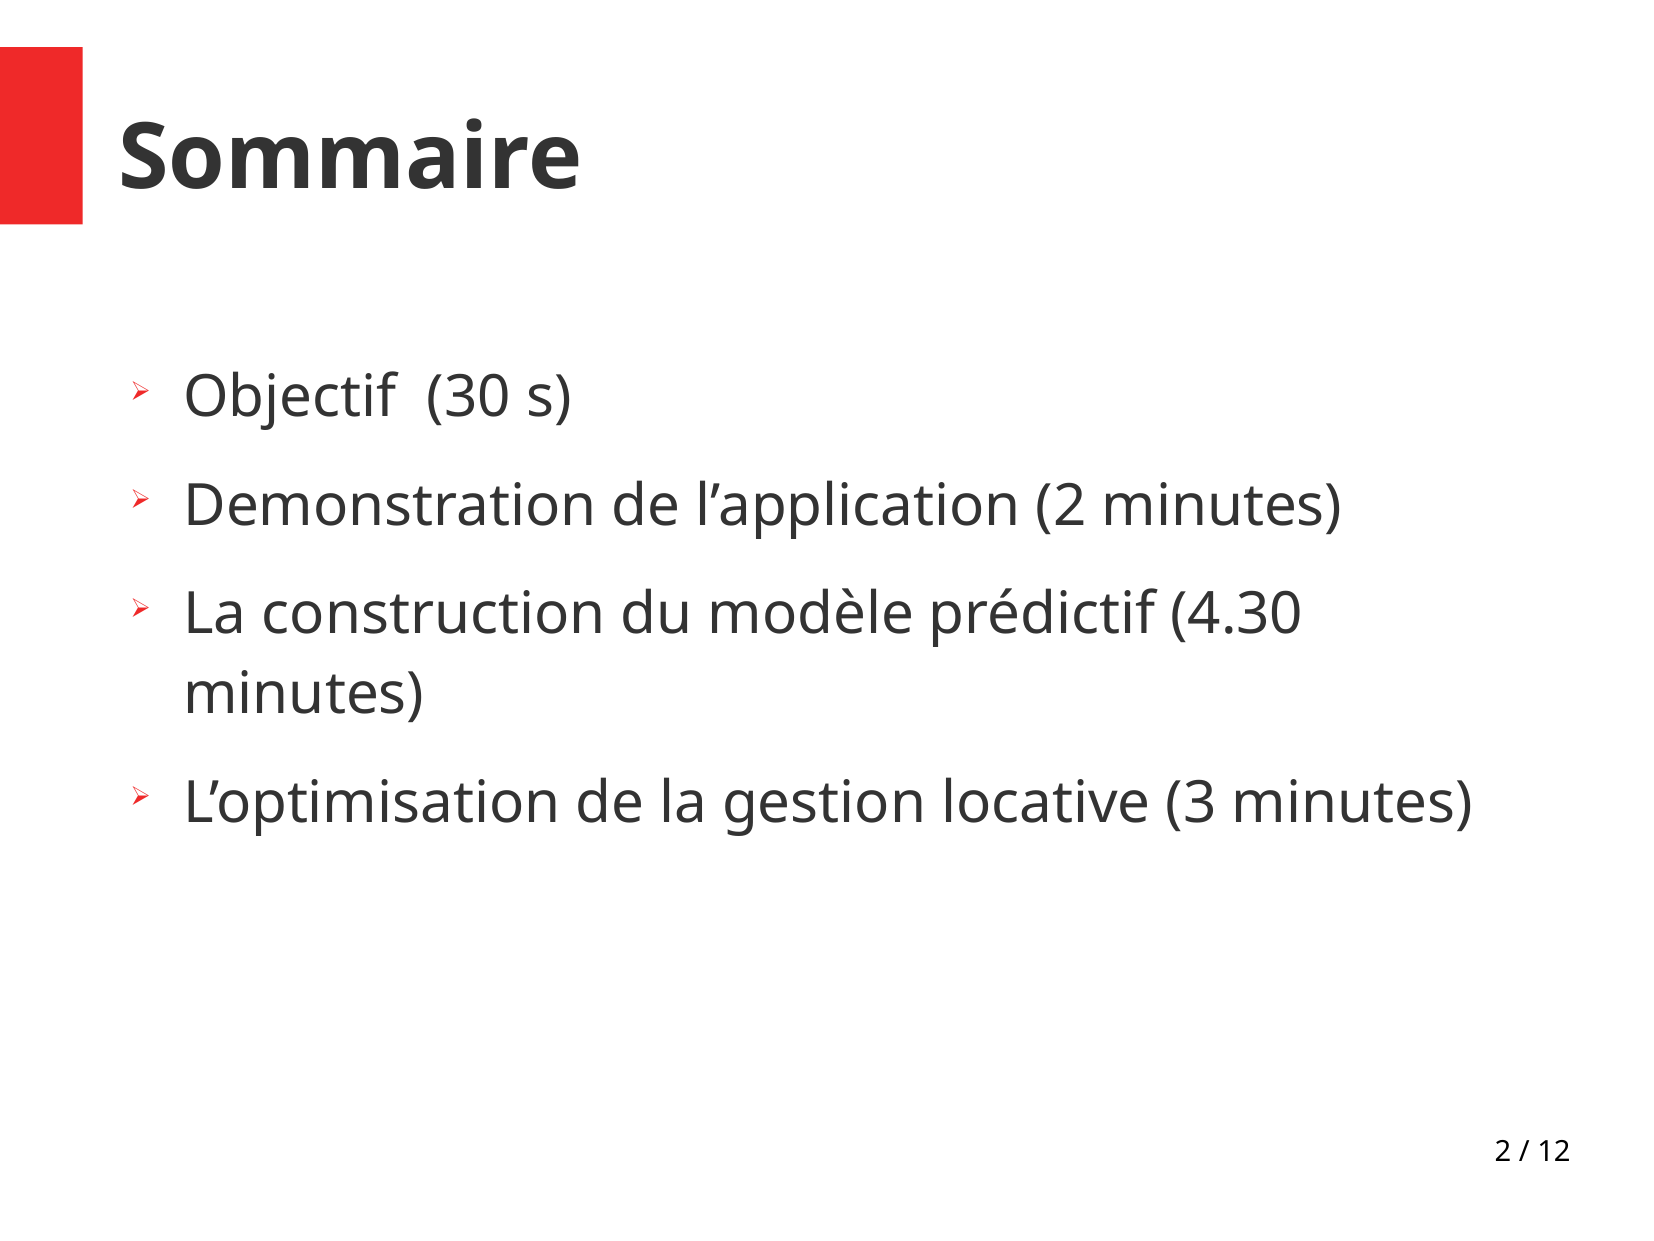

# Sommaire
Objectif (30 s)
Demonstration de l’application (2 minutes)
La construction du modèle prédictif (4.30 minutes)
L’optimisation de la gestion locative (3 minutes)
2